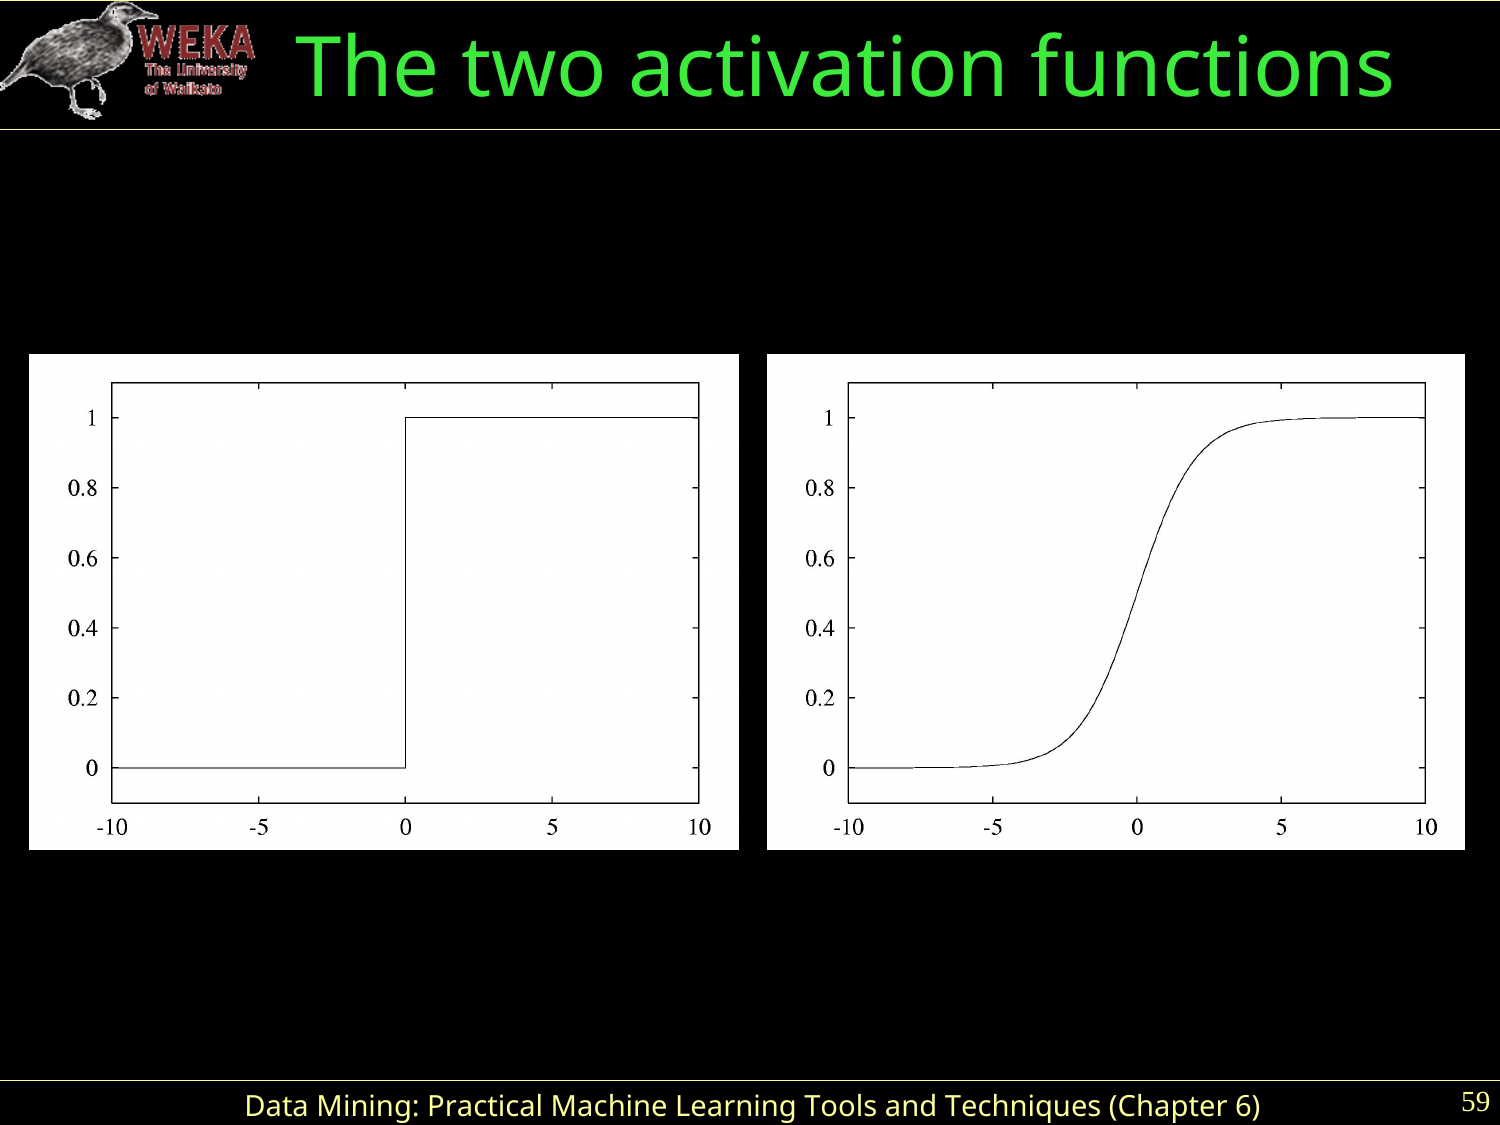

# The two activation functions
Data Mining: Practical Machine Learning Tools and Techniques (Chapter 6)
59